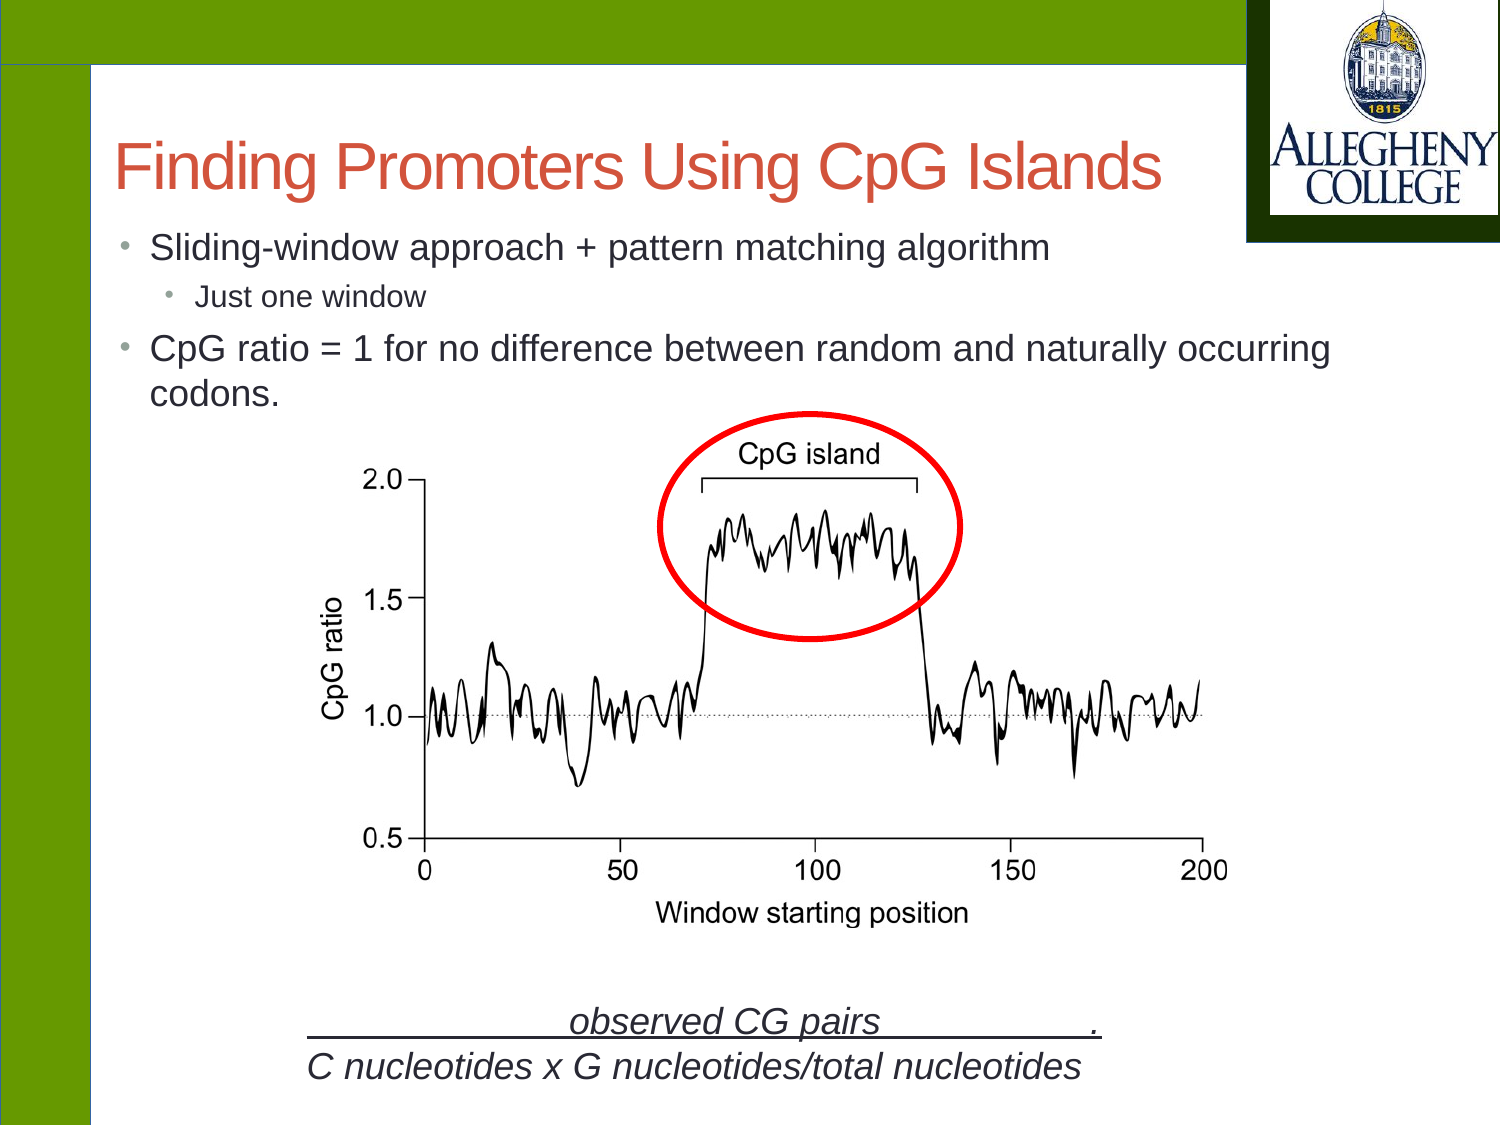

Finding Promoters Using CpG Islands
# Sliding-window approach + pattern matching algorithm
Just one window
CpG ratio = 1 for no difference between random and naturally occurring codons.
 observed CG pairs .
C nucleotides x G nucleotides/total nucleotides